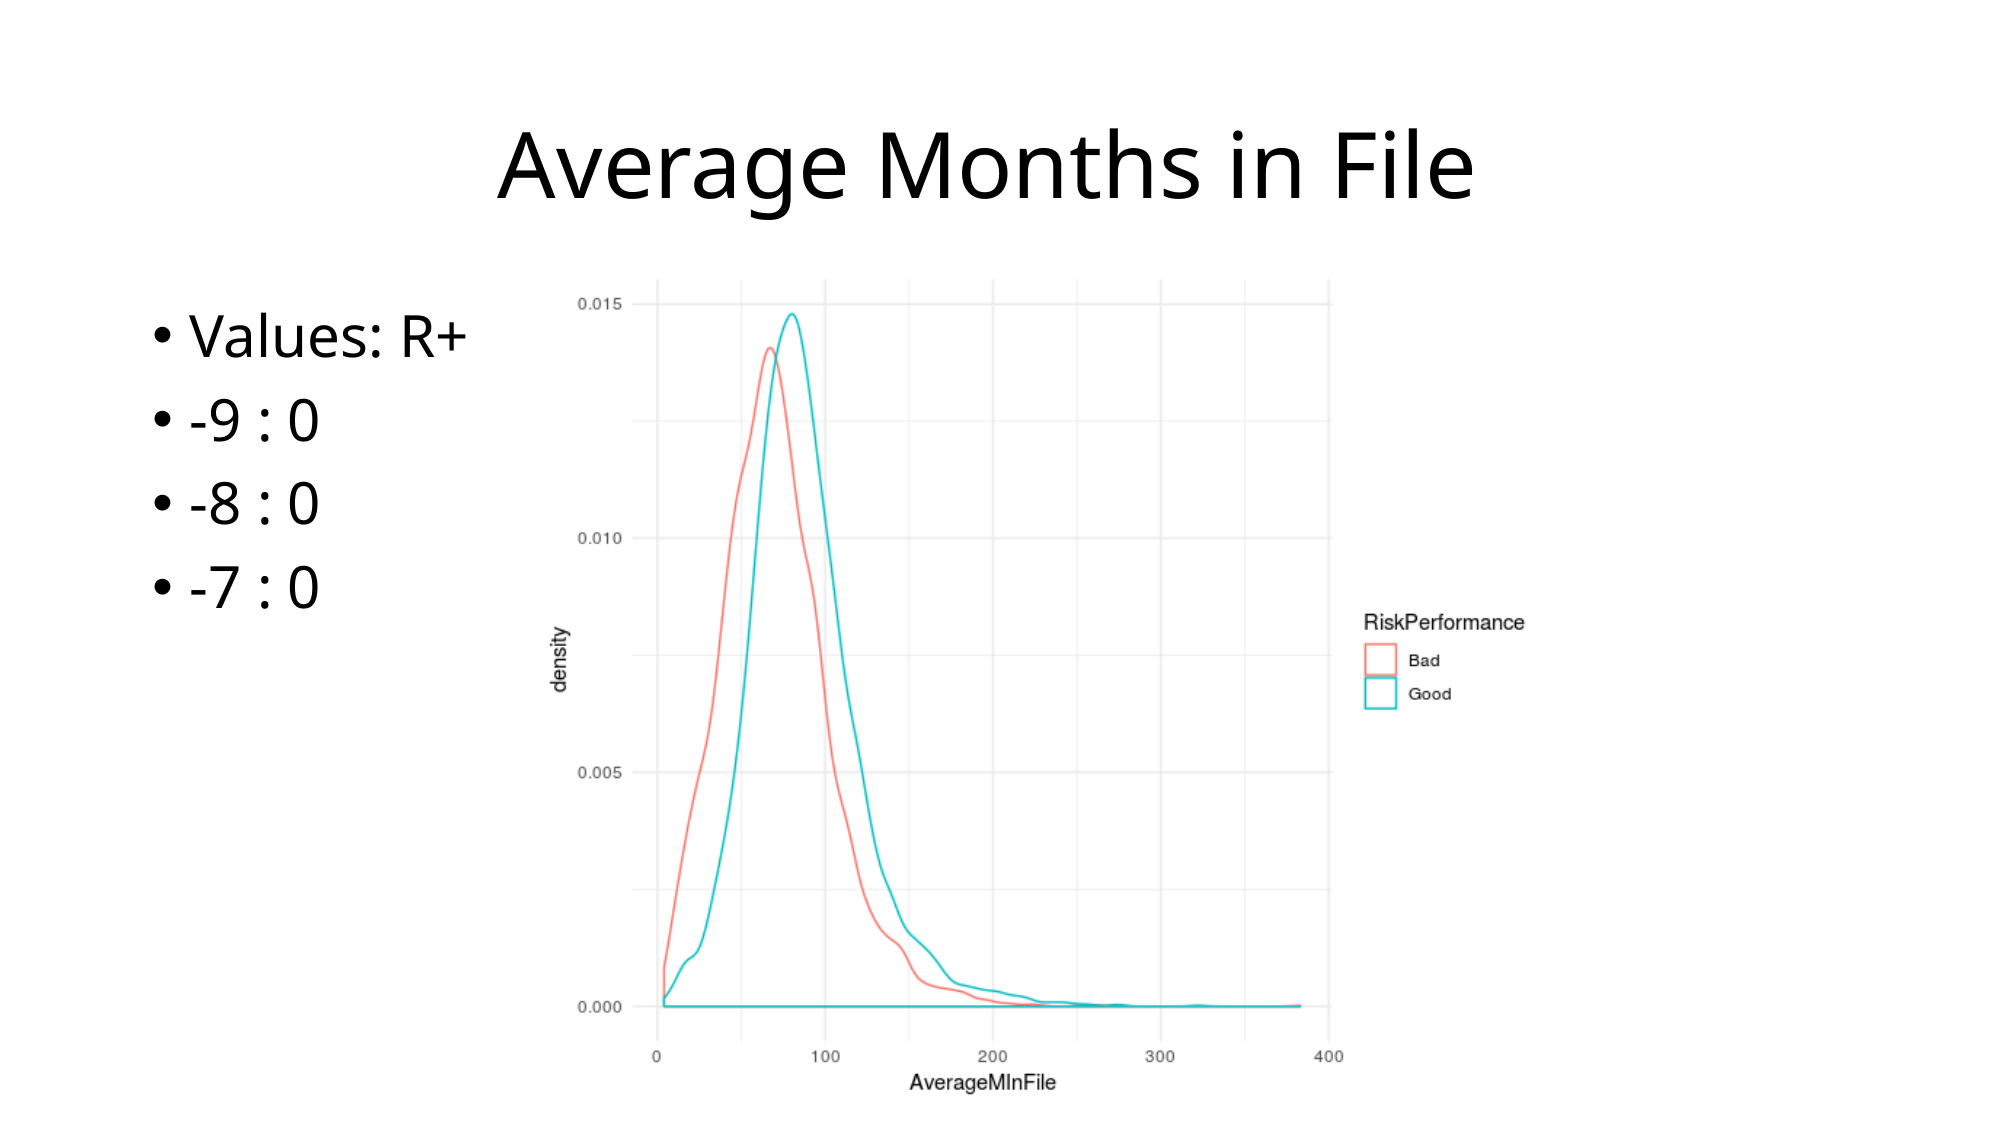

# Average Months in File
Values: R+
-9 : 0
-8 : 0
-7 : 0